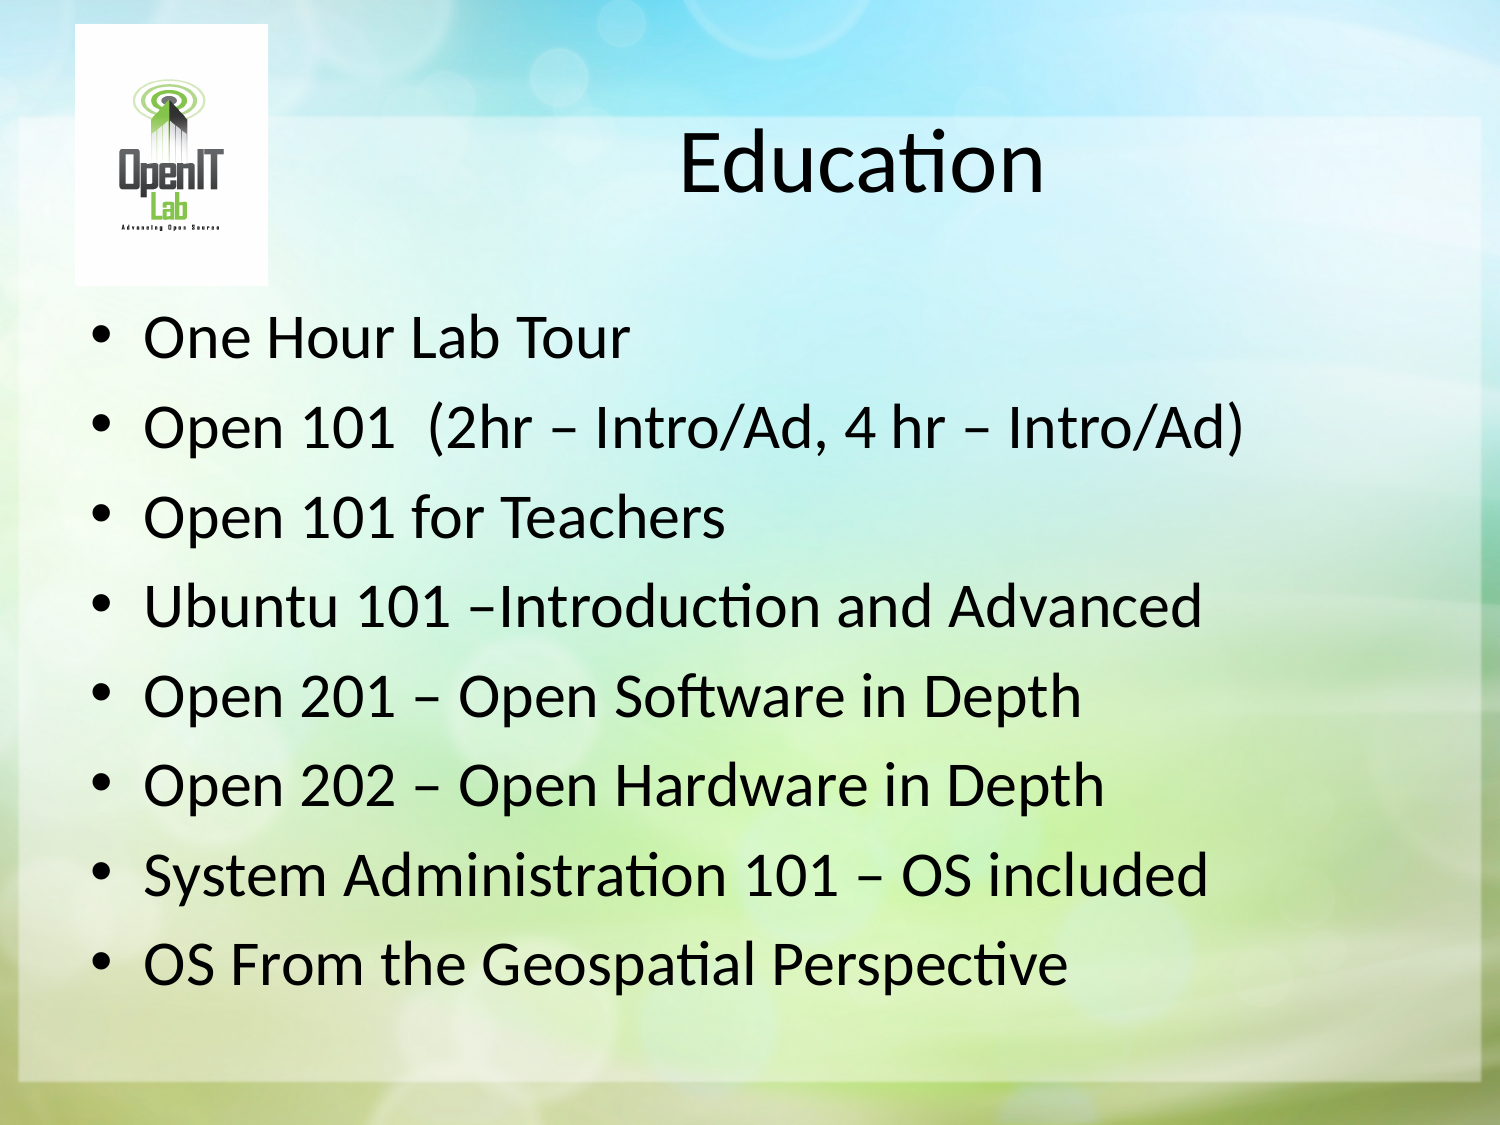

# Education
One Hour Lab Tour
Open 101 (2hr – Intro/Ad, 4 hr – Intro/Ad)
Open 101 for Teachers
Ubuntu 101 –Introduction and Advanced
Open 201 – Open Software in Depth
Open 202 – Open Hardware in Depth
System Administration 101 – OS included
OS From the Geospatial Perspective